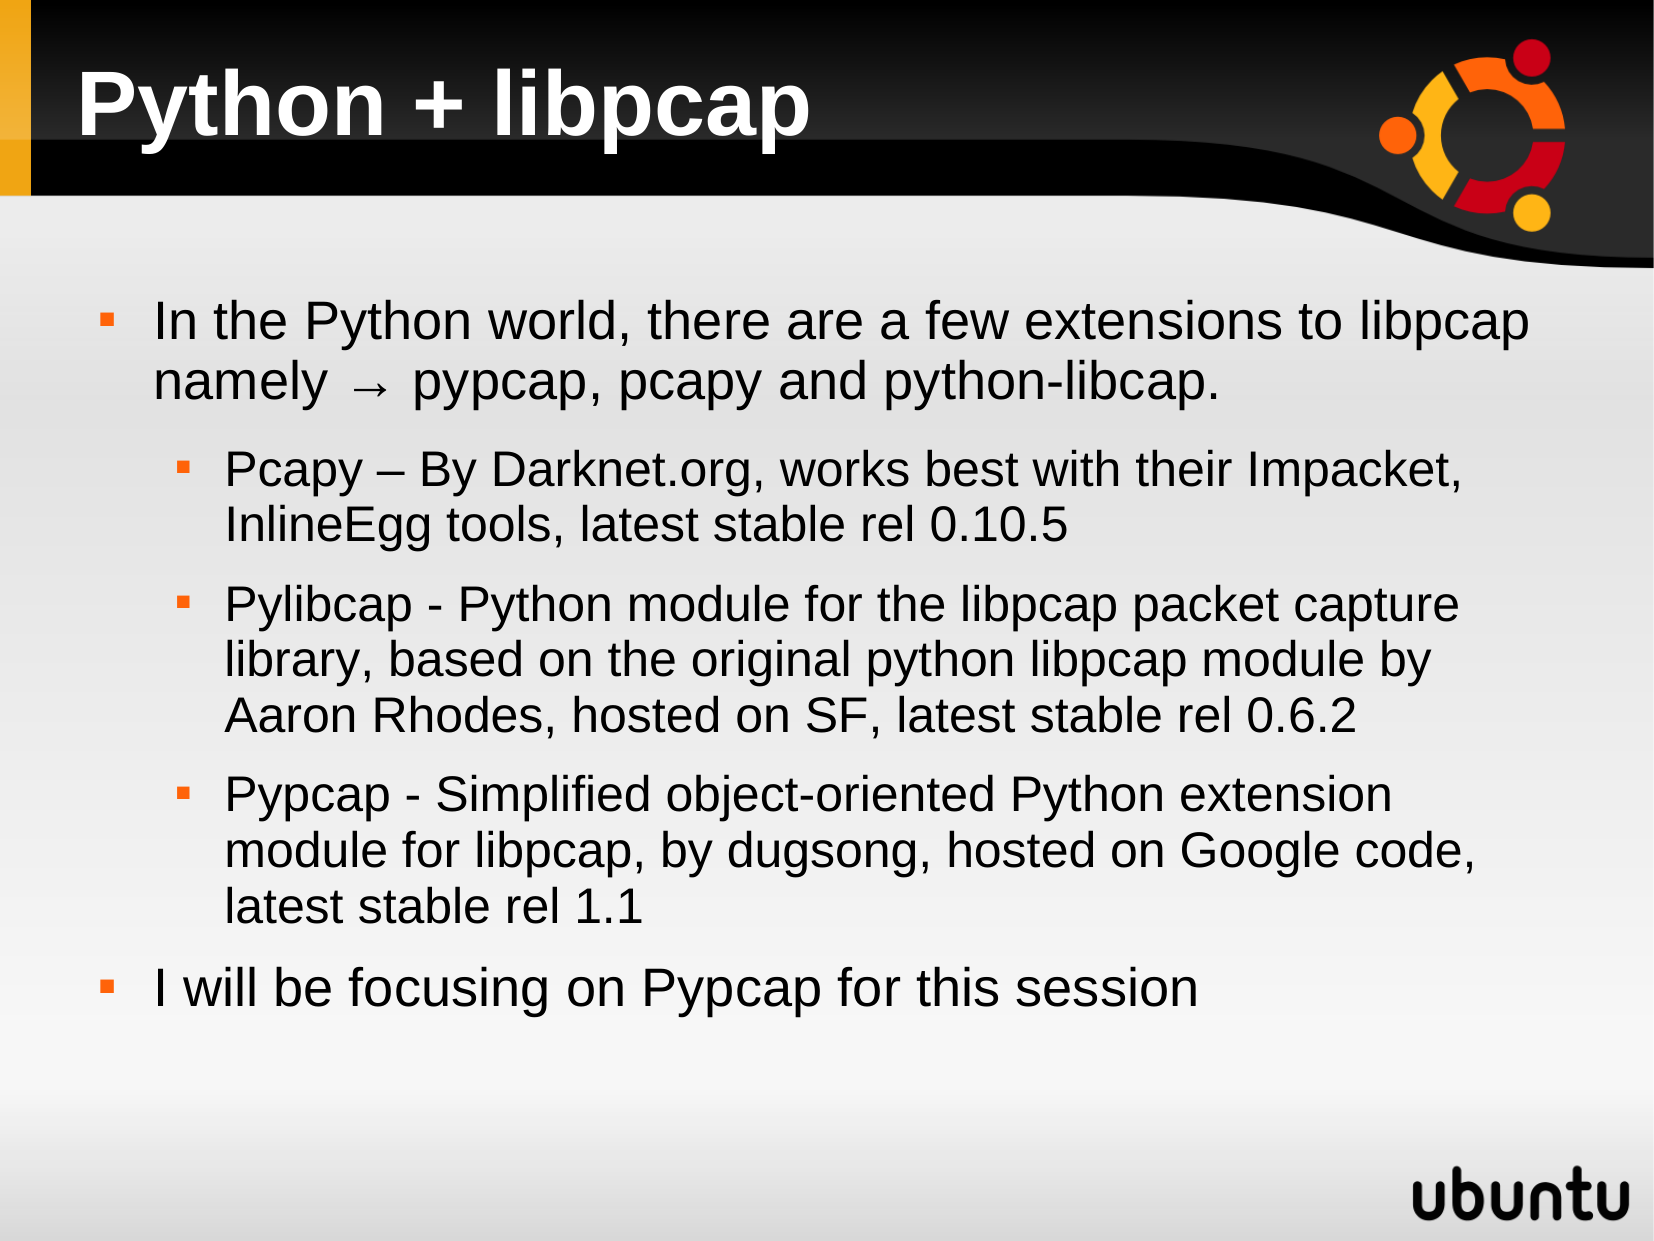

# Python + libpcap
In the Python world, there are a few extensions to libpcap namely → pypcap, pcapy and python-libcap.
Pcapy – By Darknet.org, works best with their Impacket, InlineEgg tools, latest stable rel 0.10.5
Pylibcap - Python module for the libpcap packet capture library, based on the original python libpcap module by Aaron Rhodes, hosted on SF, latest stable rel 0.6.2
Pypcap - Simplified object-oriented Python extension module for libpcap, by dugsong, hosted on Google code, latest stable rel 1.1
I will be focusing on Pypcap for this session